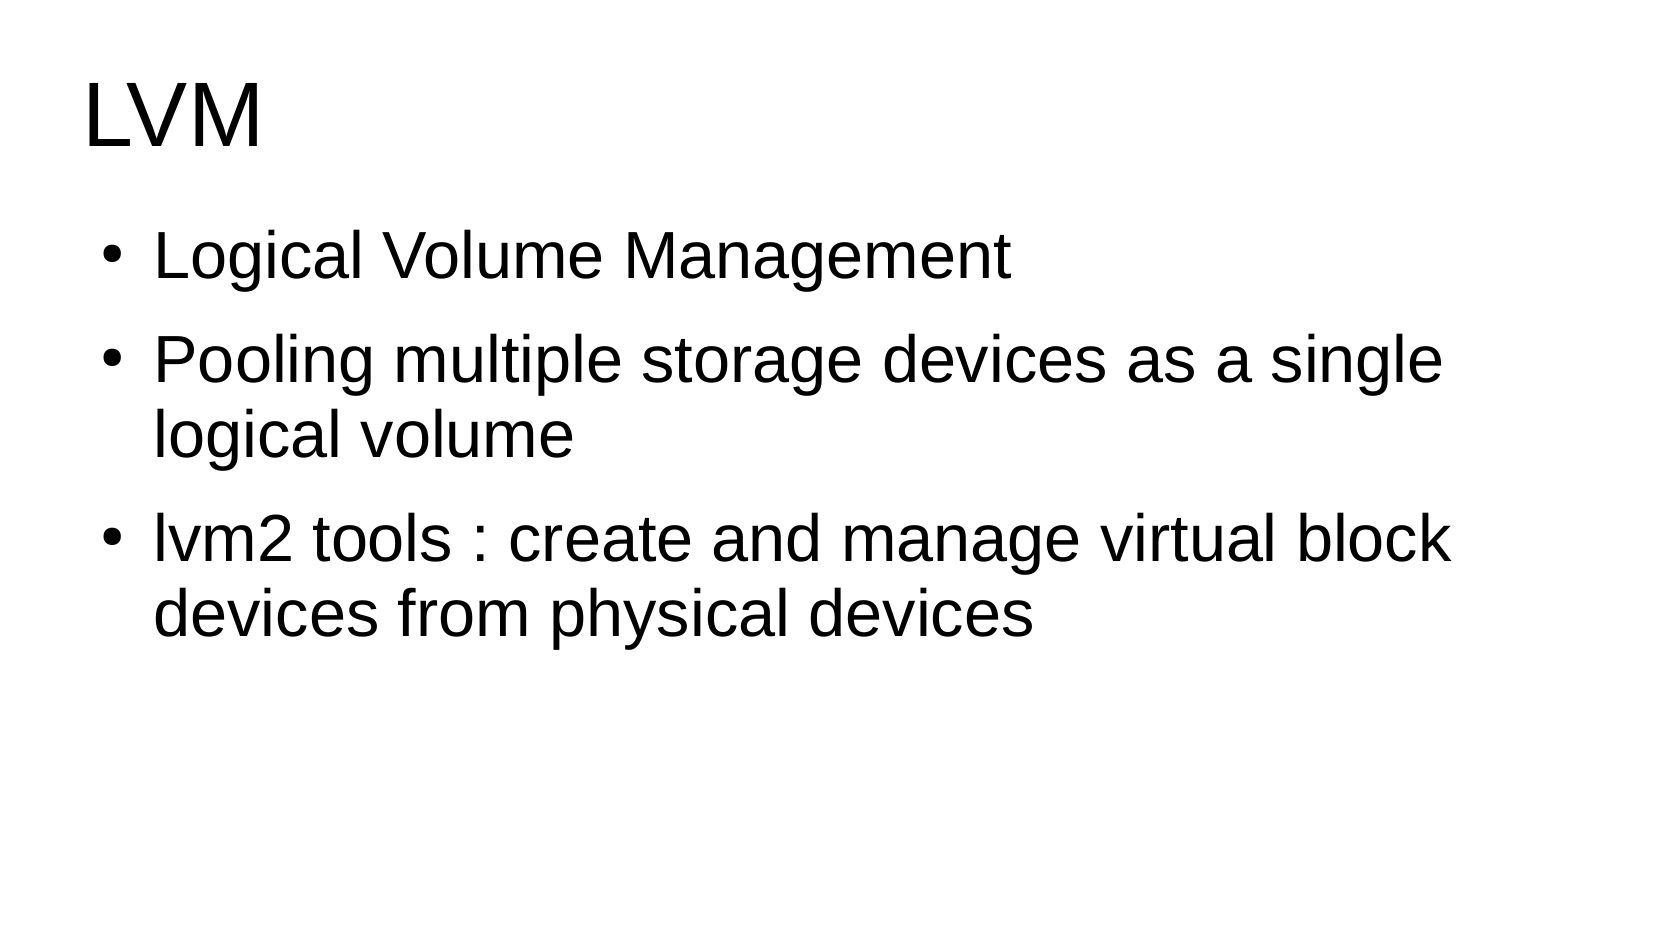

# LVM
Logical Volume Management
Pooling multiple storage devices as a single logical volume
lvm2 tools : create and manage virtual block devices from physical devices